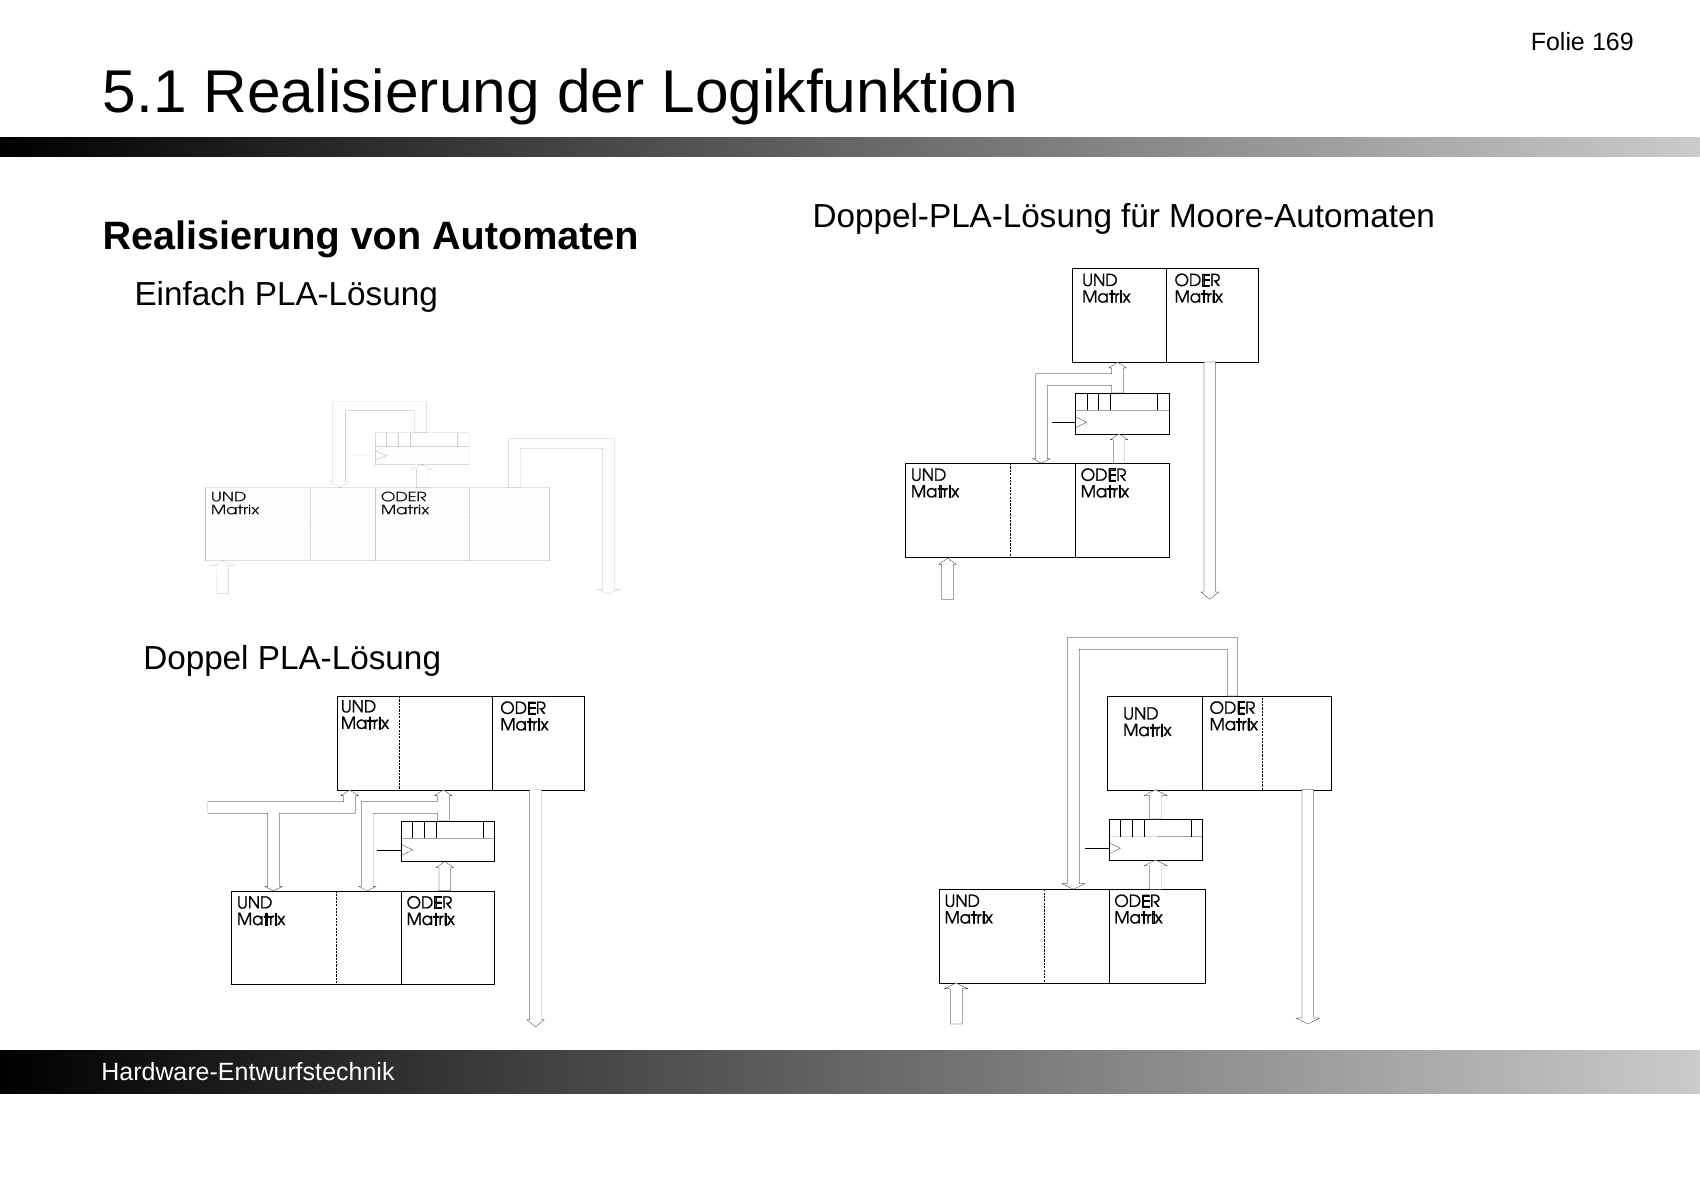

# 5.1 Realisierung der Logikfunktion
Doppel-PLA-Lösung für Moore-Automaten
Realisierung von Automaten
Einfach PLA-Lösung
Doppel PLA-Lösung